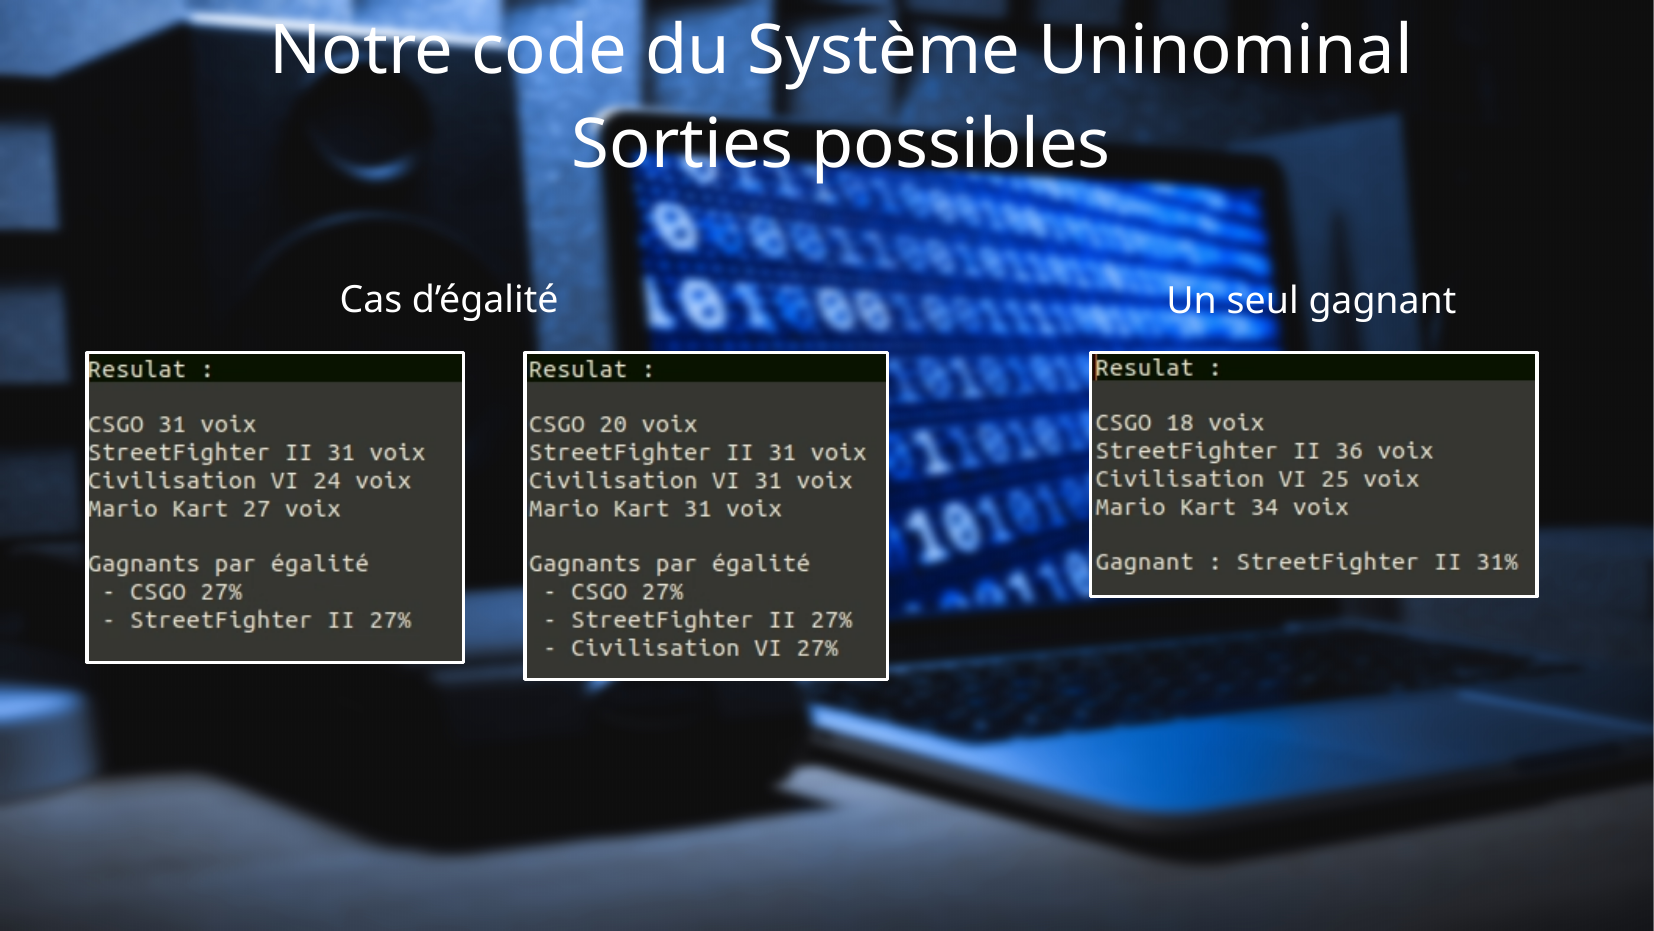

# Notre code du Système Uninominal Sorties possibles
Cas d’égalité
Un seul gagnant